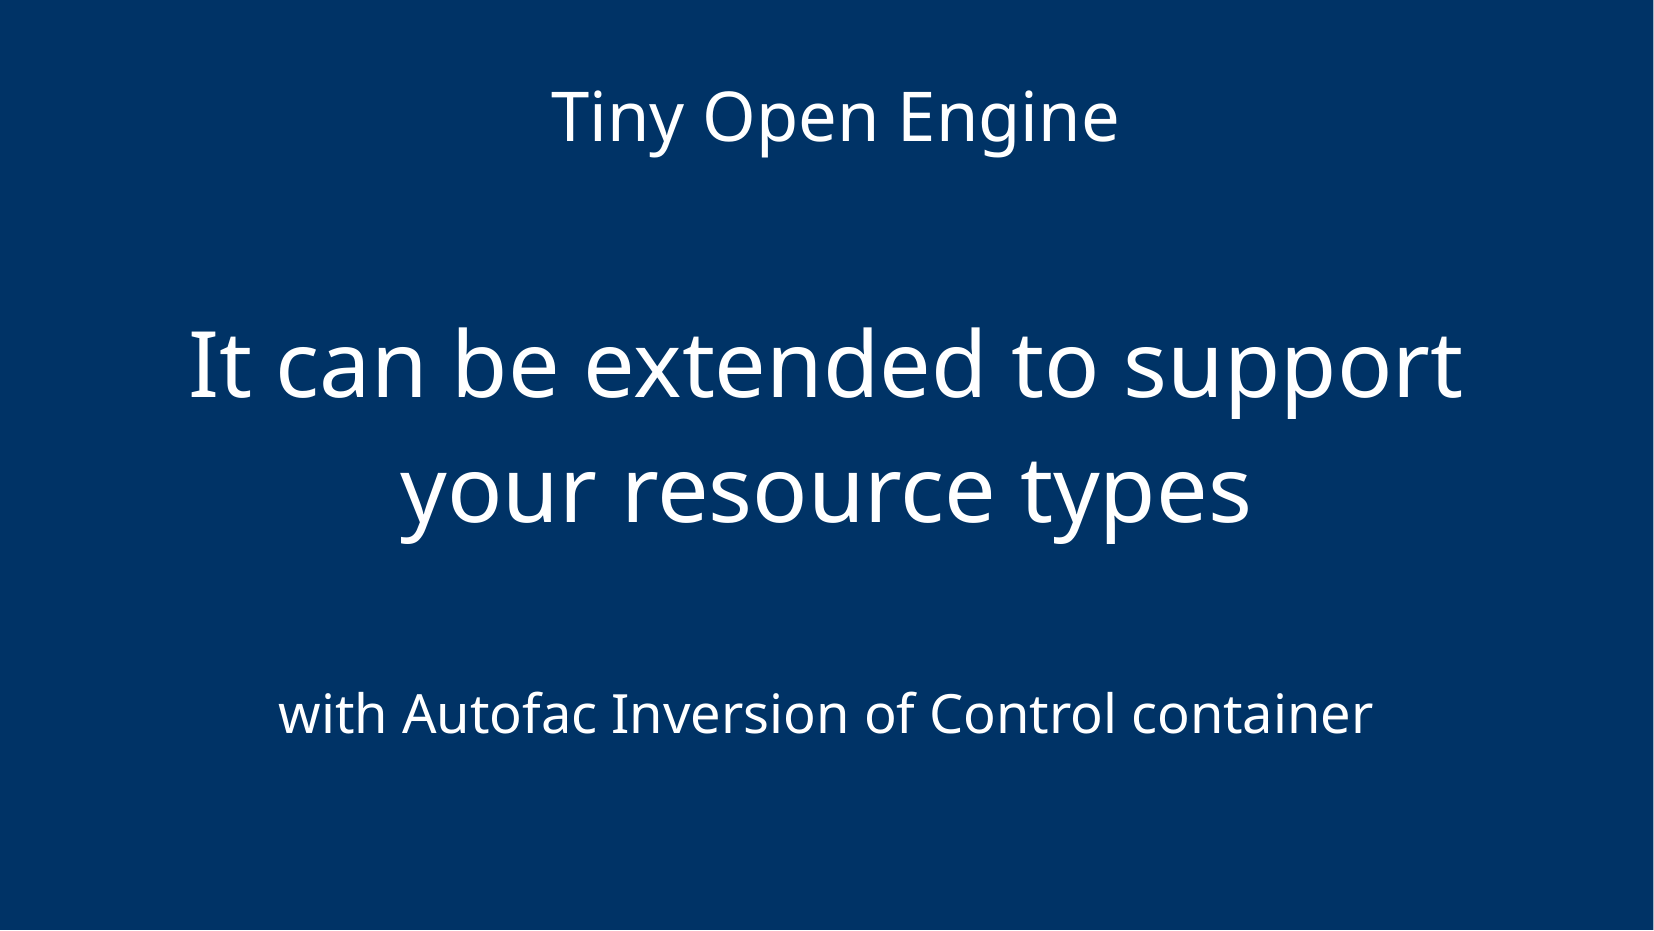

# Tiny Open Engine
It can be extended to support your resource types
with Autofac Inversion of Control container